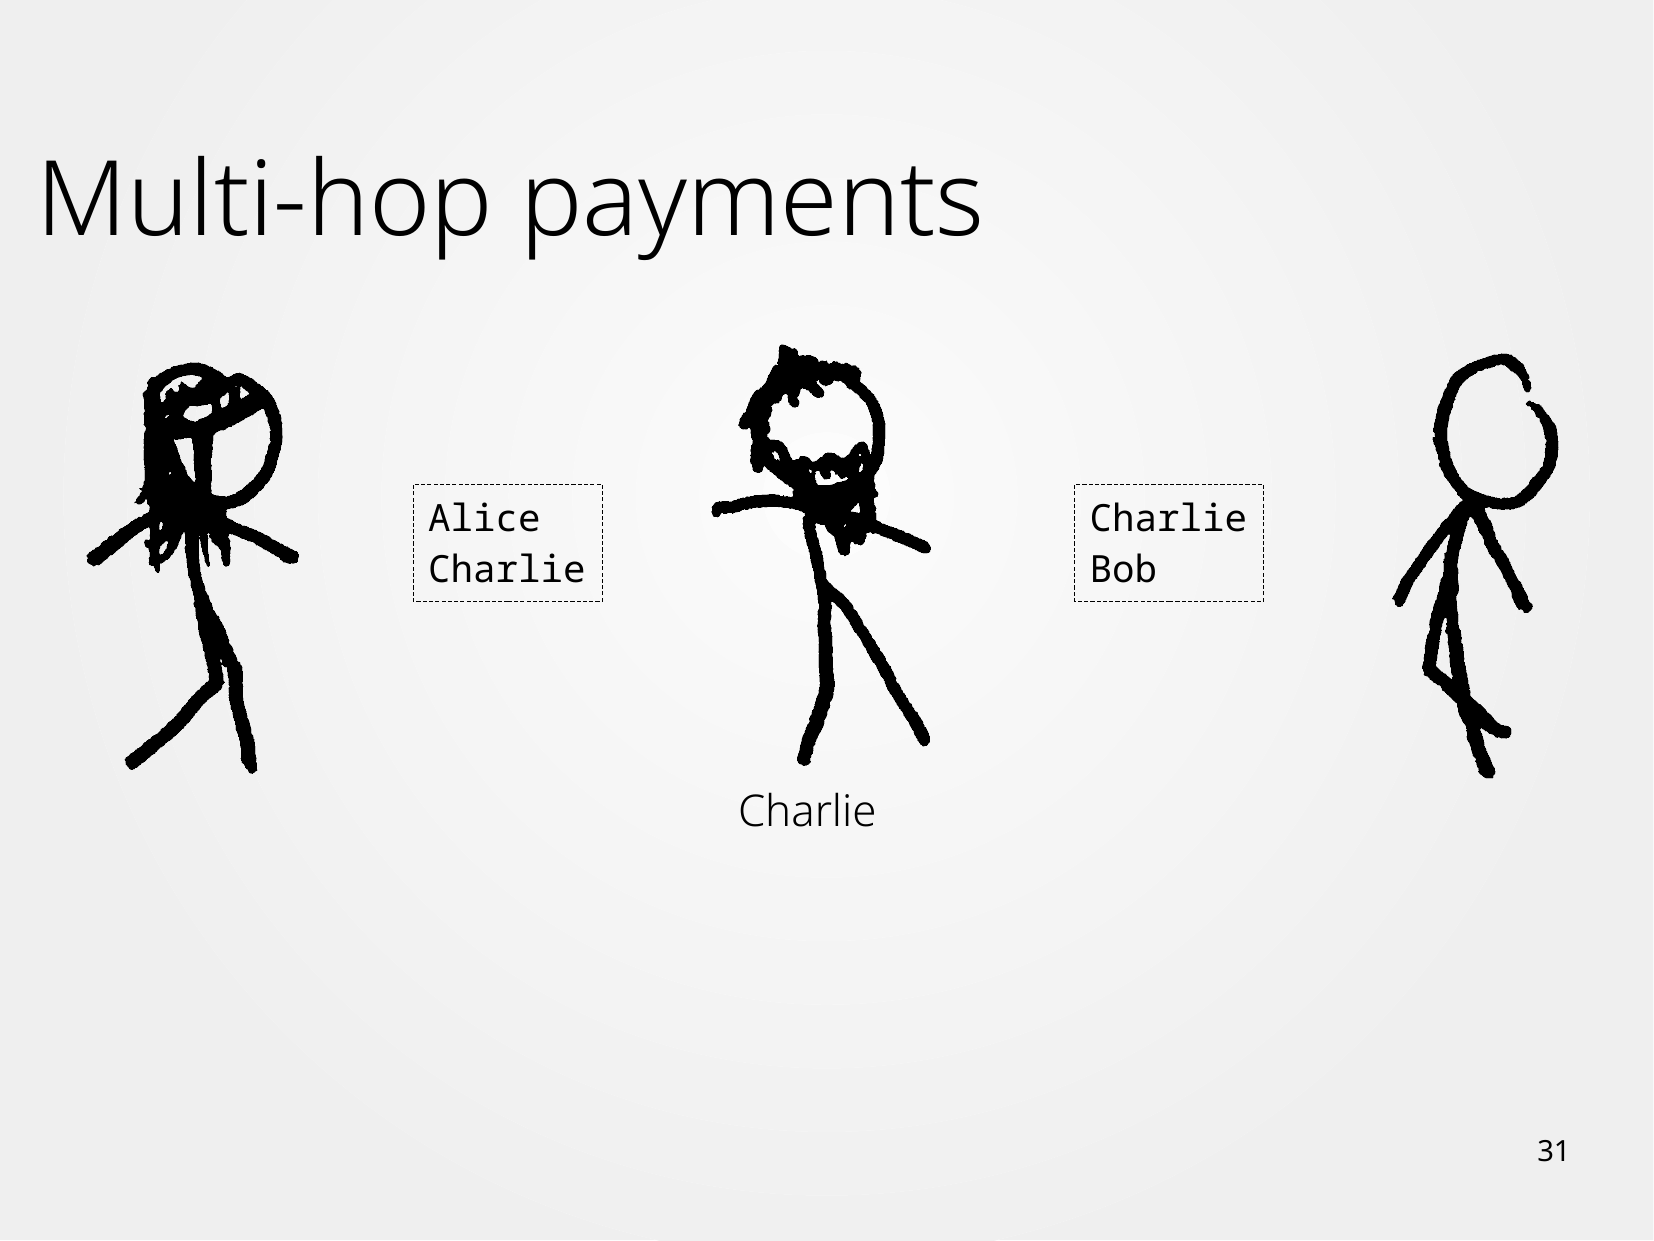

# Multi-hop payments
Alice
Charlie
Charlie
Bob
Charlie
31